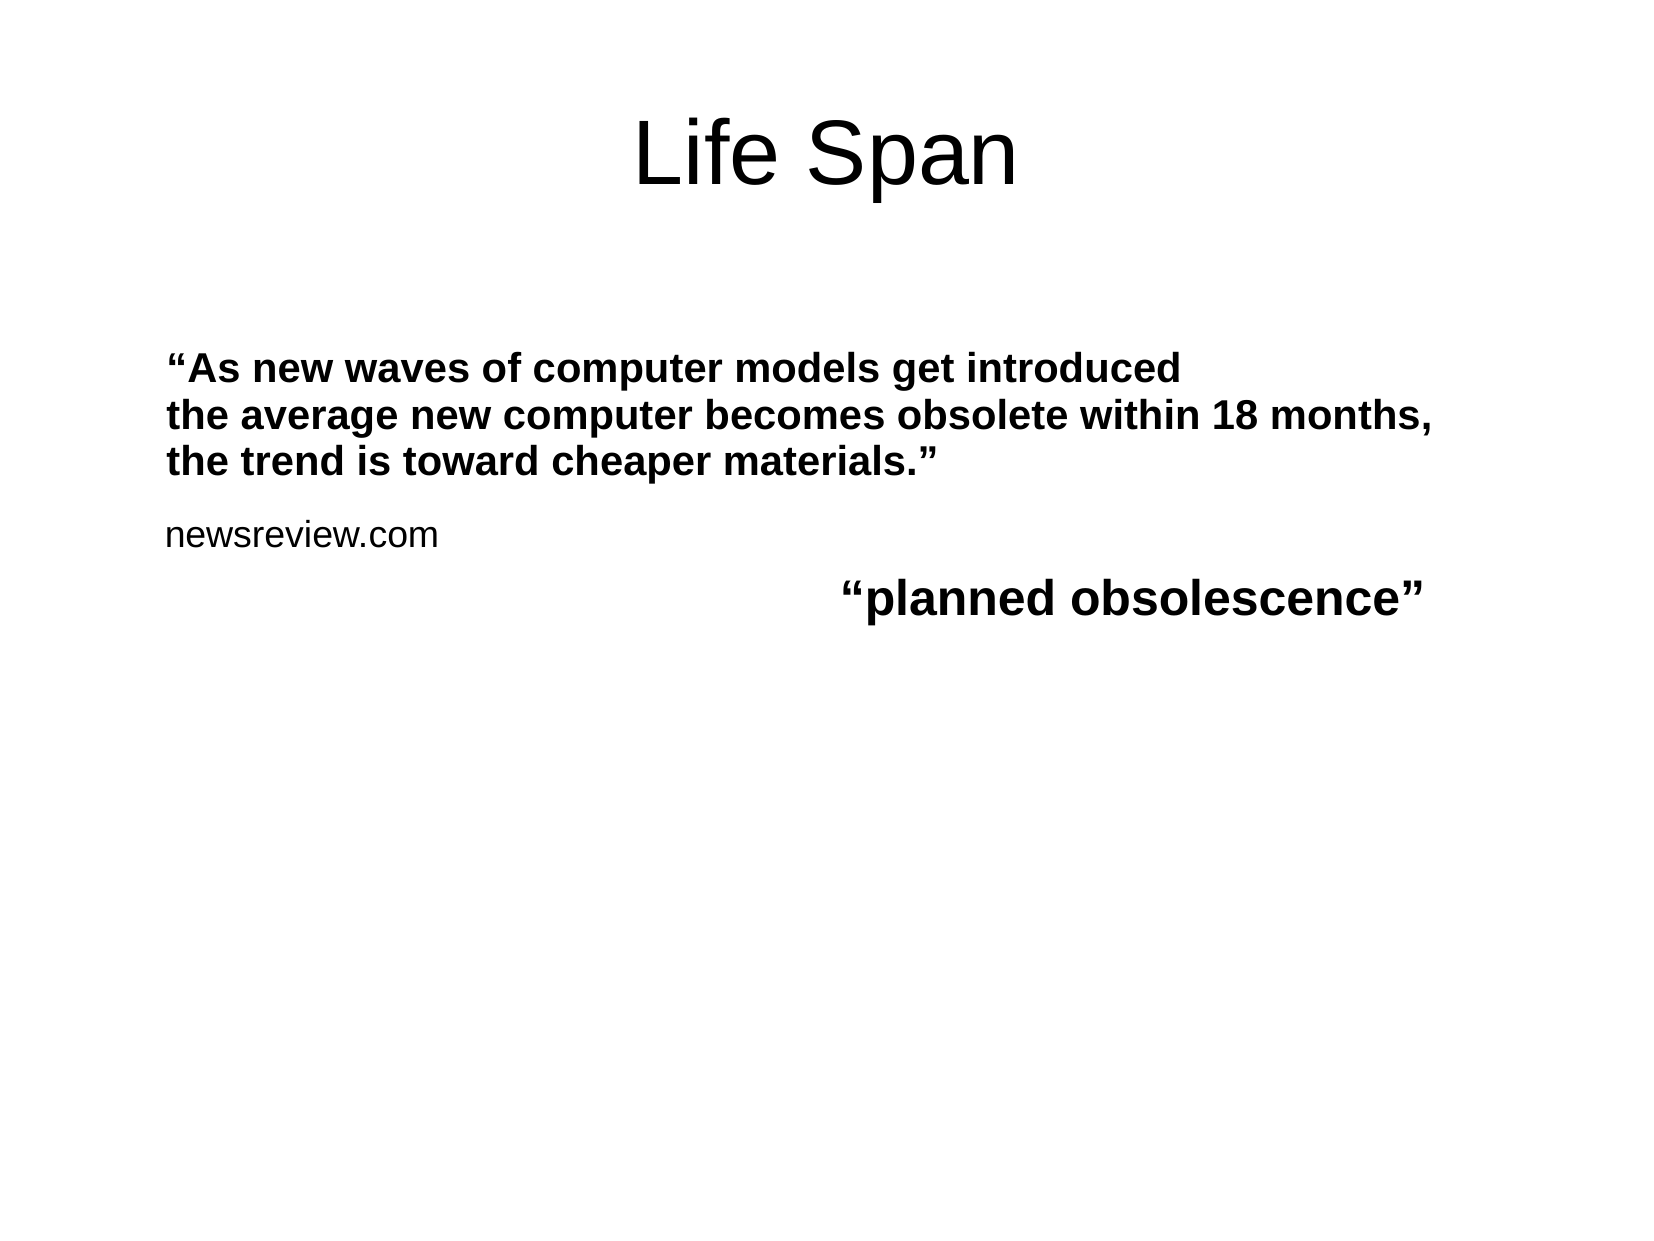

# Life Span
“As new waves of computer models get introduced
the average new computer becomes obsolete within 18 months,
the trend is toward cheaper materials.”
newsreview.com
“planned obsolescence”